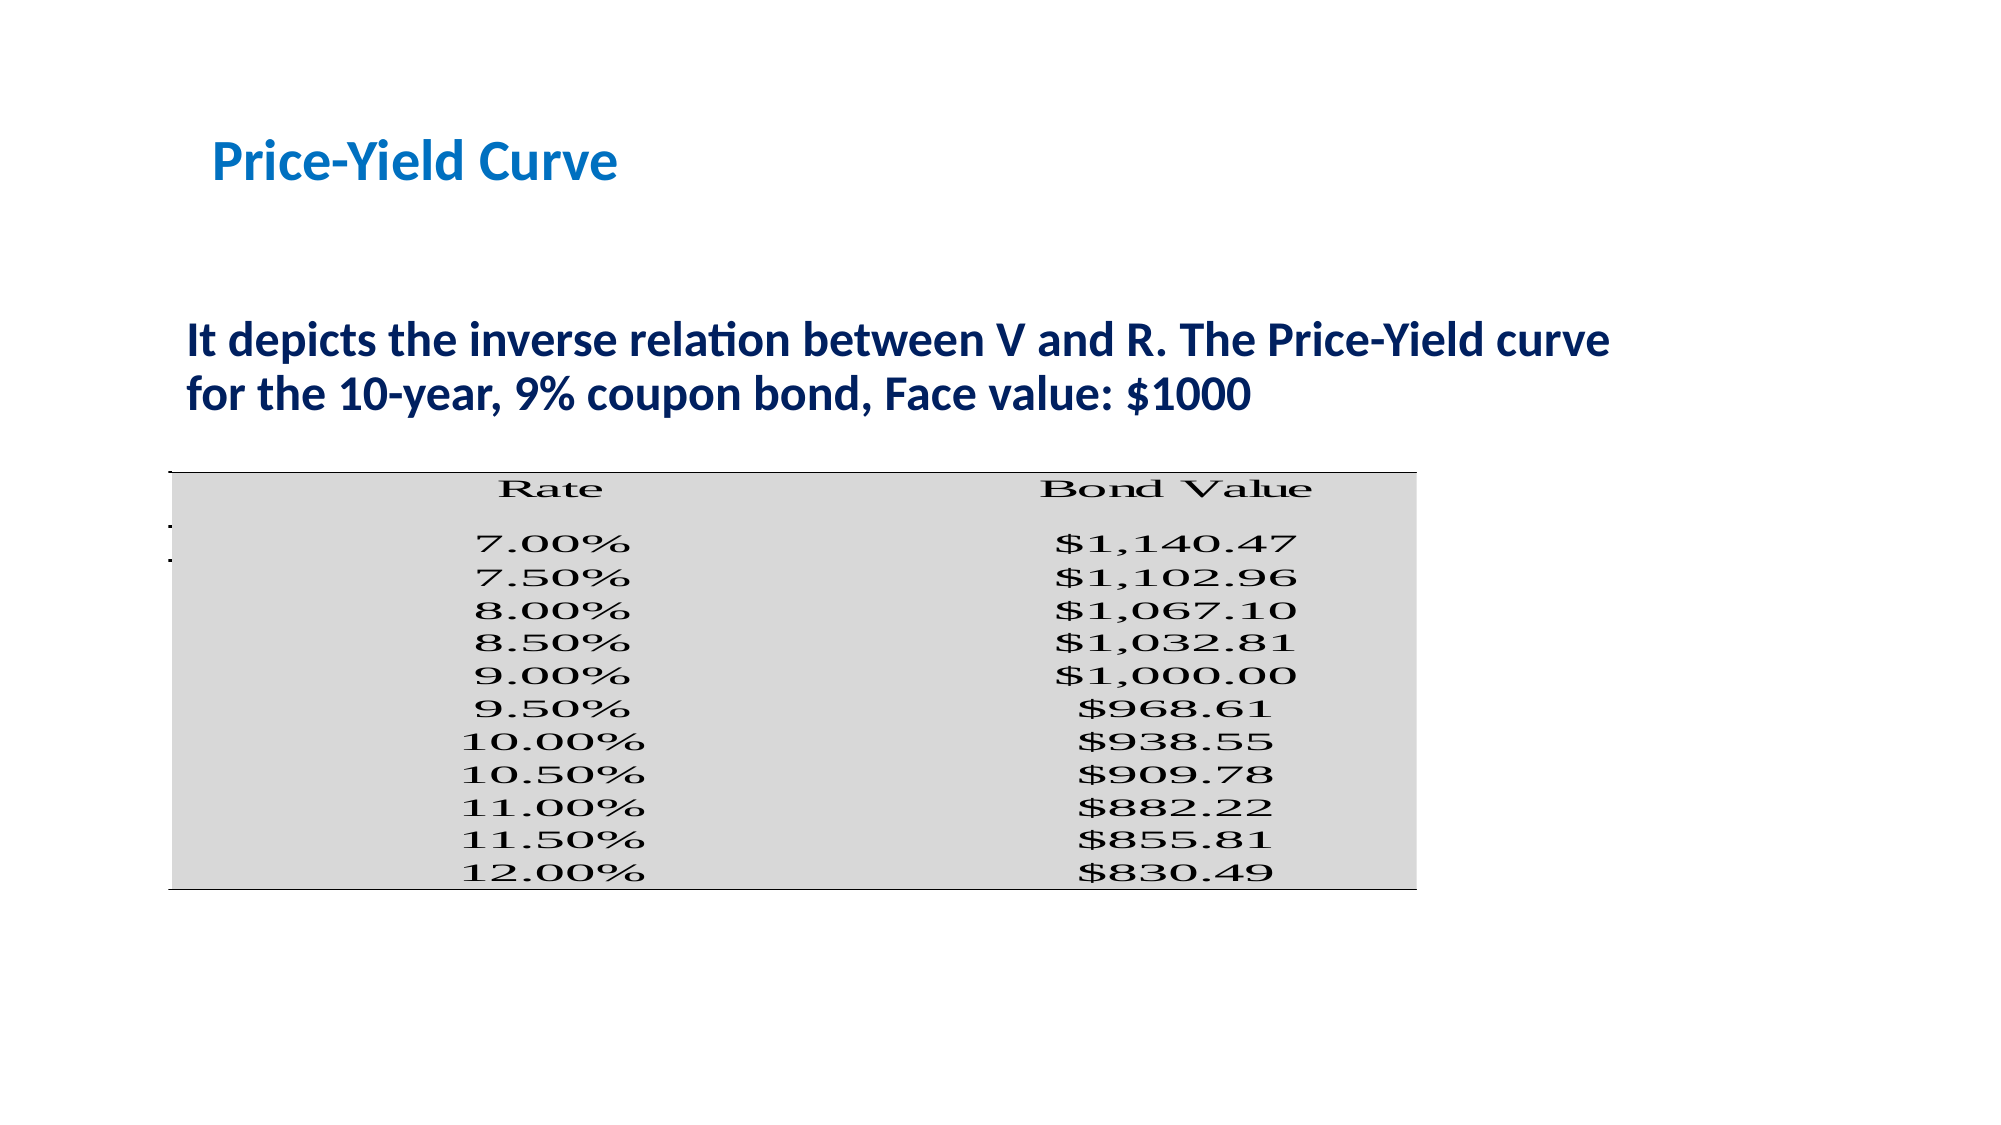

Price-Yield Curve
# It depicts the inverse relation between V and R. The Price-Yield curve for the 10-year, 9% coupon bond, Face value: $1000